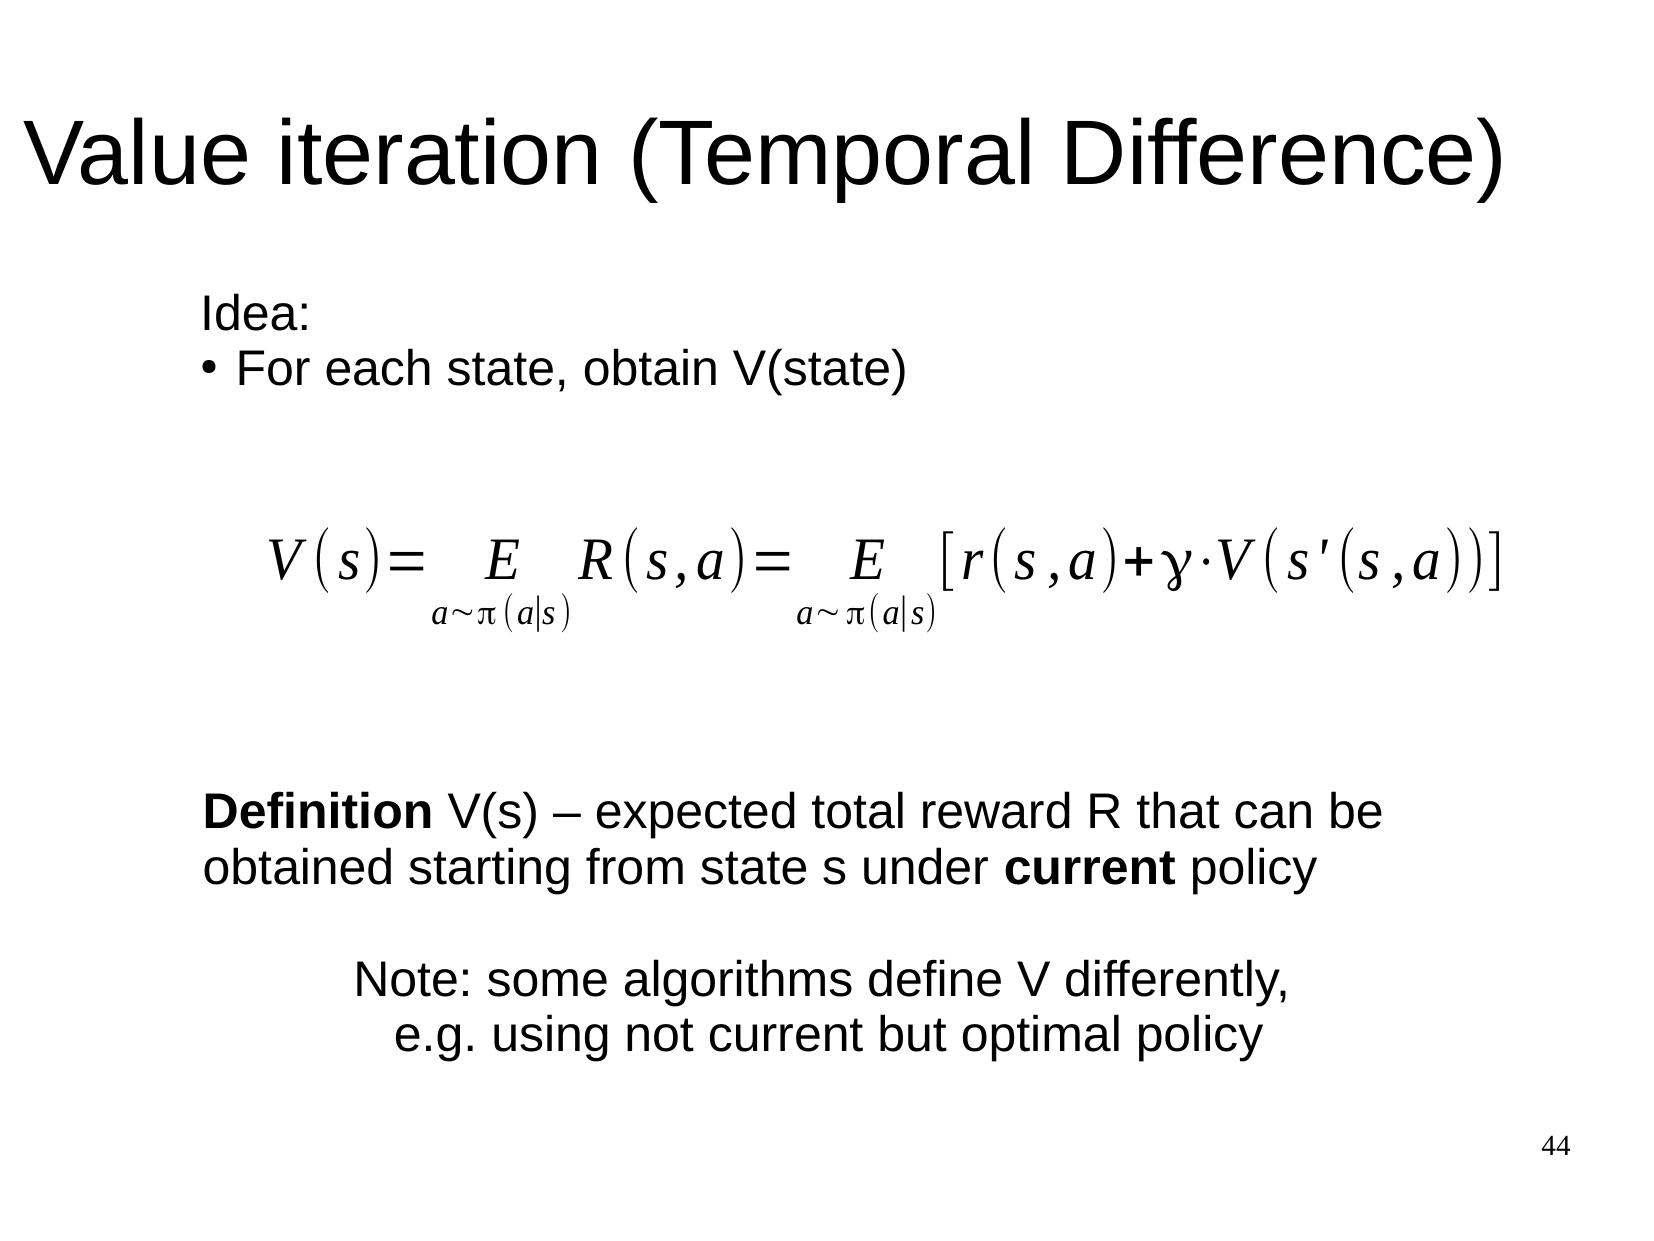

# Value iteration (Temporal Difference)
Idea:
For each state, obtain V(state)
Definition V(s) – expected total reward R that can be obtained starting from state s under current policy
Note: some algorithms define V differently,
e.g. using not current but optimal policy
44